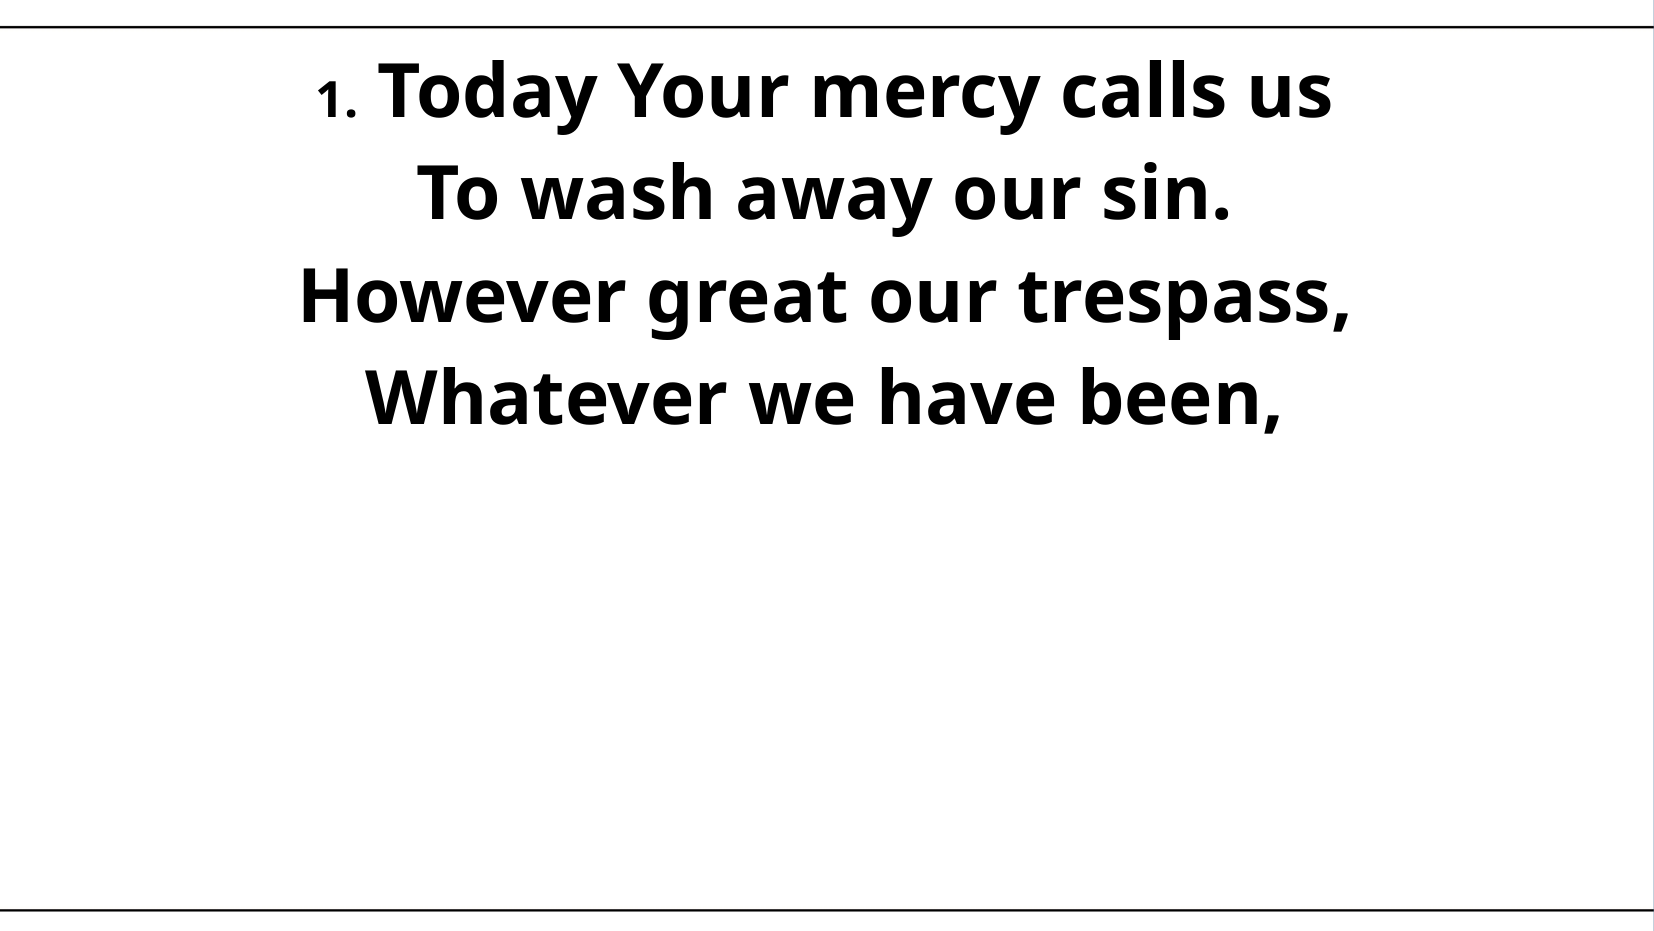

1. Today Your mercy calls us
To wash away our sin.
However great our trespass,
Whatever we have been,